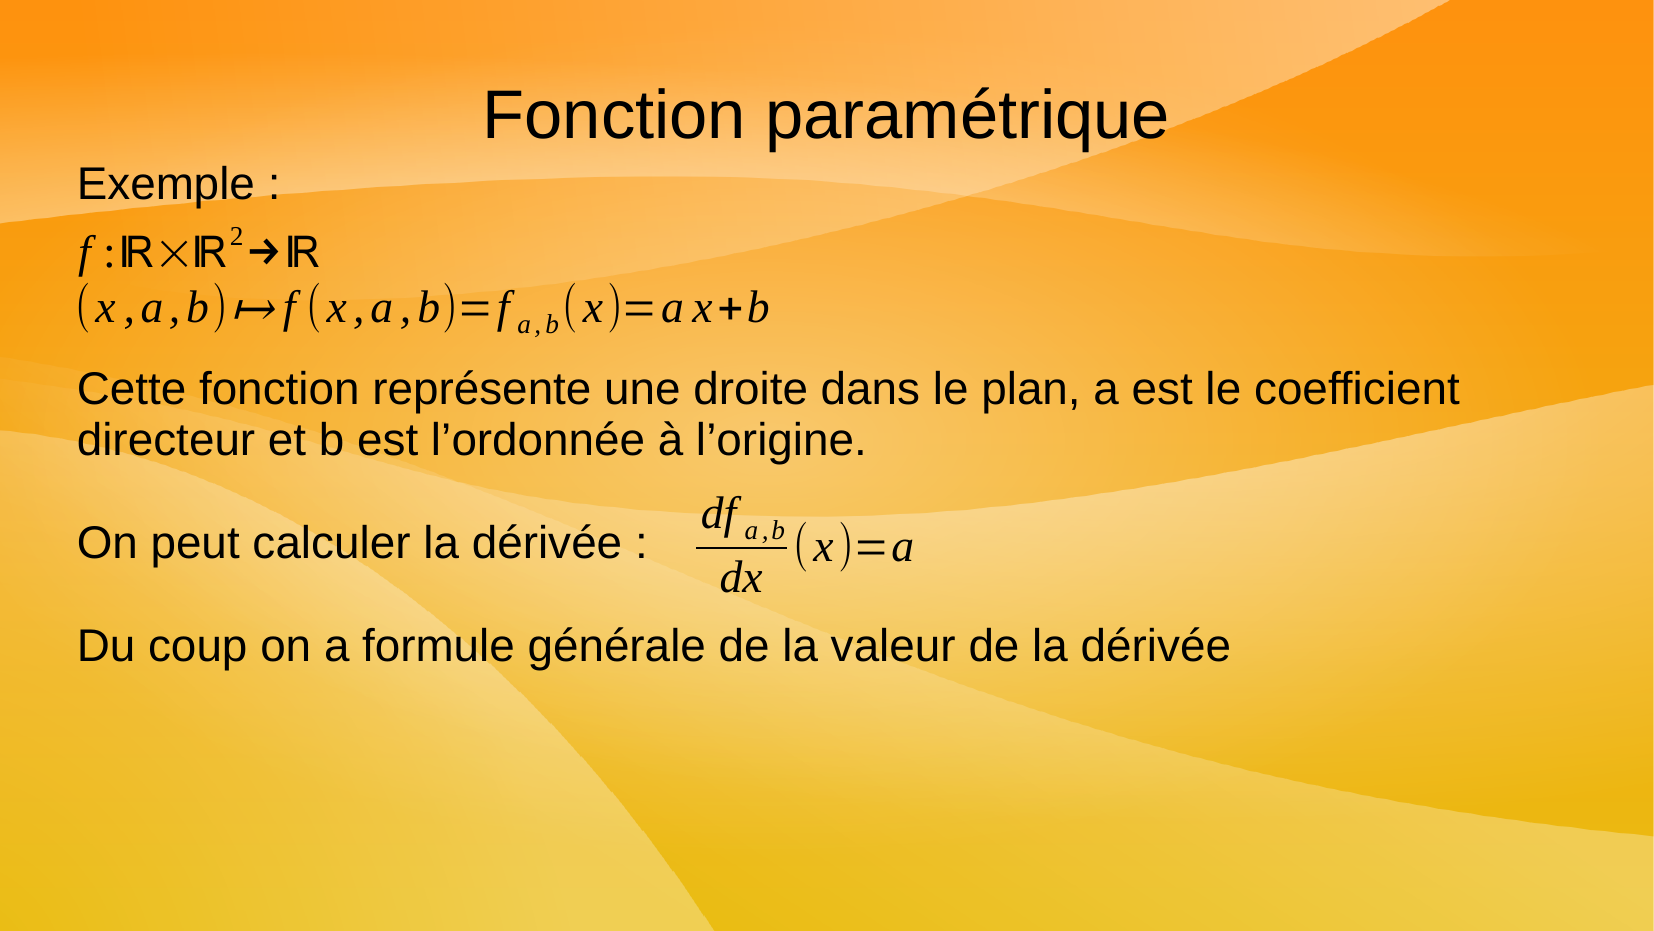

# Fonction paramétrique
Exemple :
Cette fonction représente une droite dans le plan, a est le coefficient directeur et b est l’ordonnée à l’origine.
On peut calculer la dérivée :
Du coup on a formule générale de la valeur de la dérivée